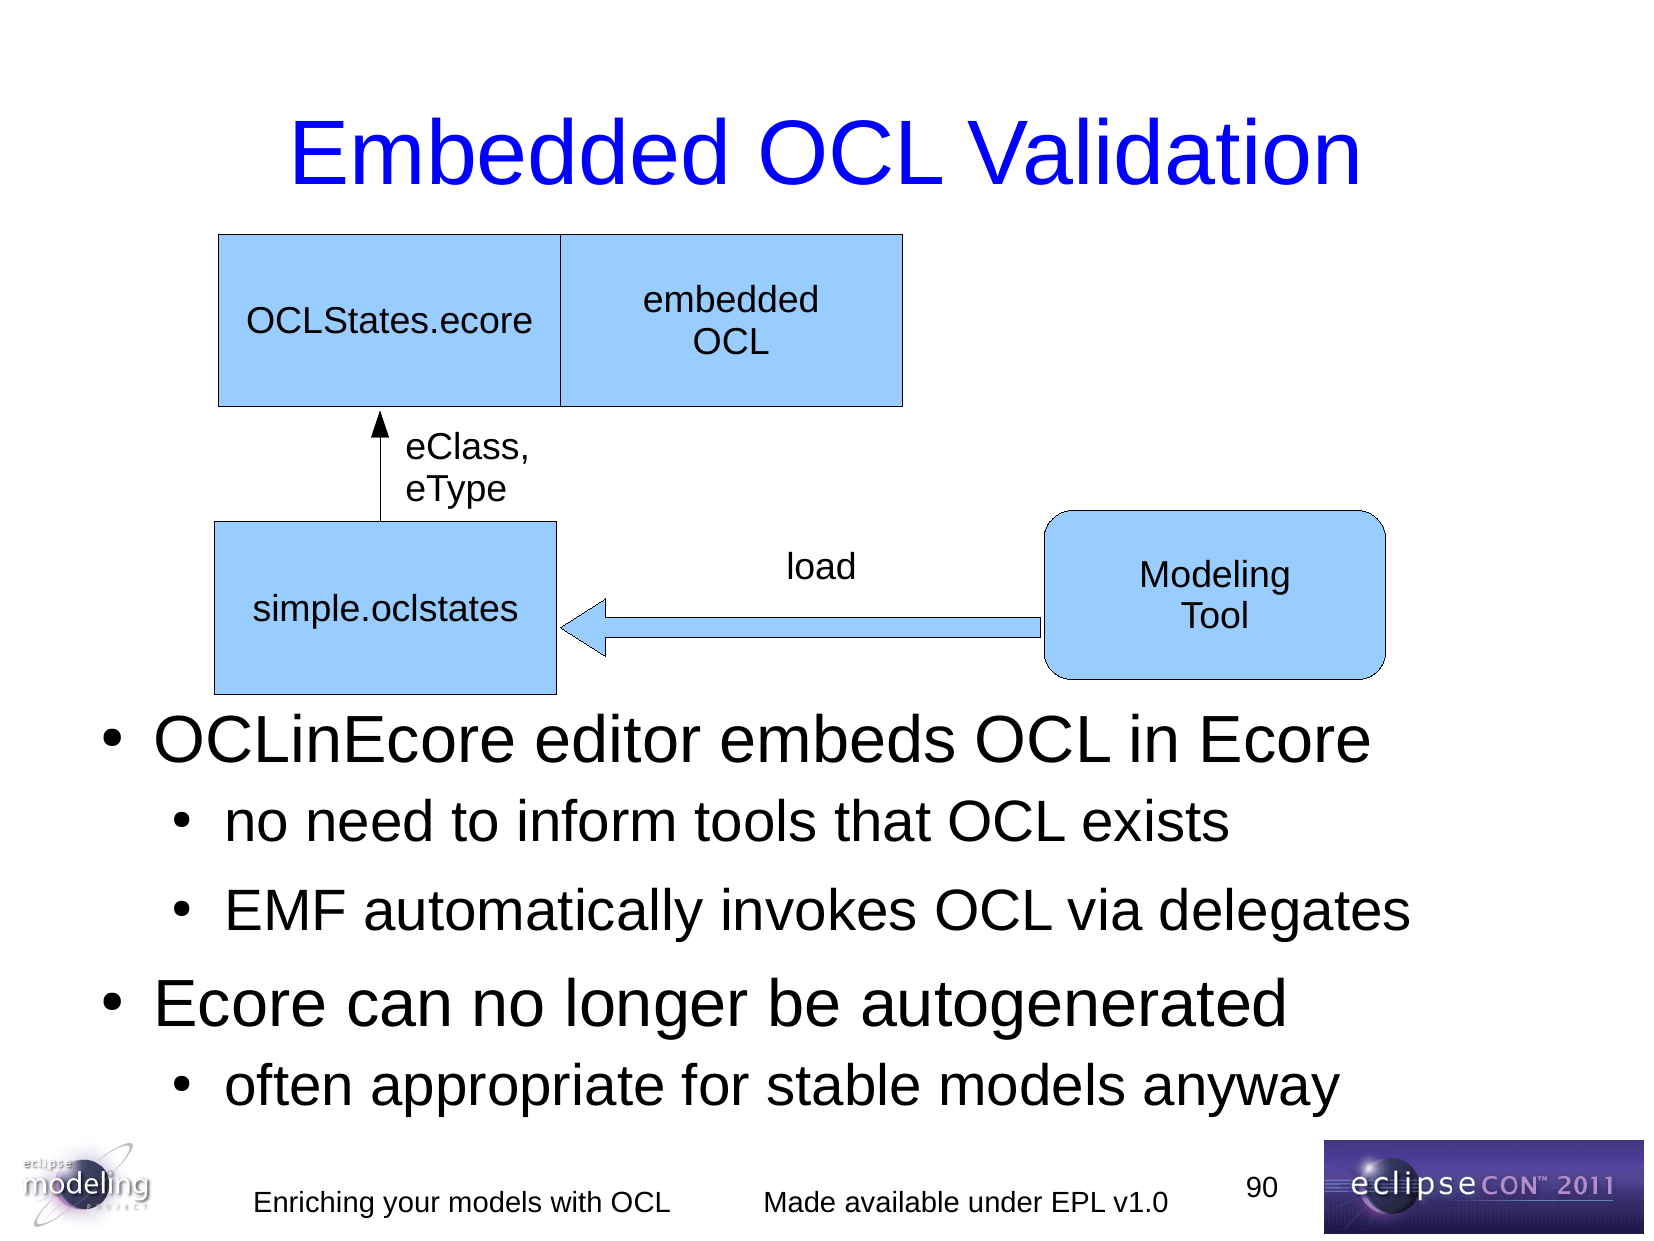

# Embedded OCL Validation
OCLStates.ecore
embedded
OCL
eClass,
eType
Modeling
Tool
simple.oclstates
load
OCLinEcore editor embeds OCL in Ecore
no need to inform tools that OCL exists
EMF automatically invokes OCL via delegates
Ecore can no longer be autogenerated
often appropriate for stable models anyway
90
Enriching your models with OCL